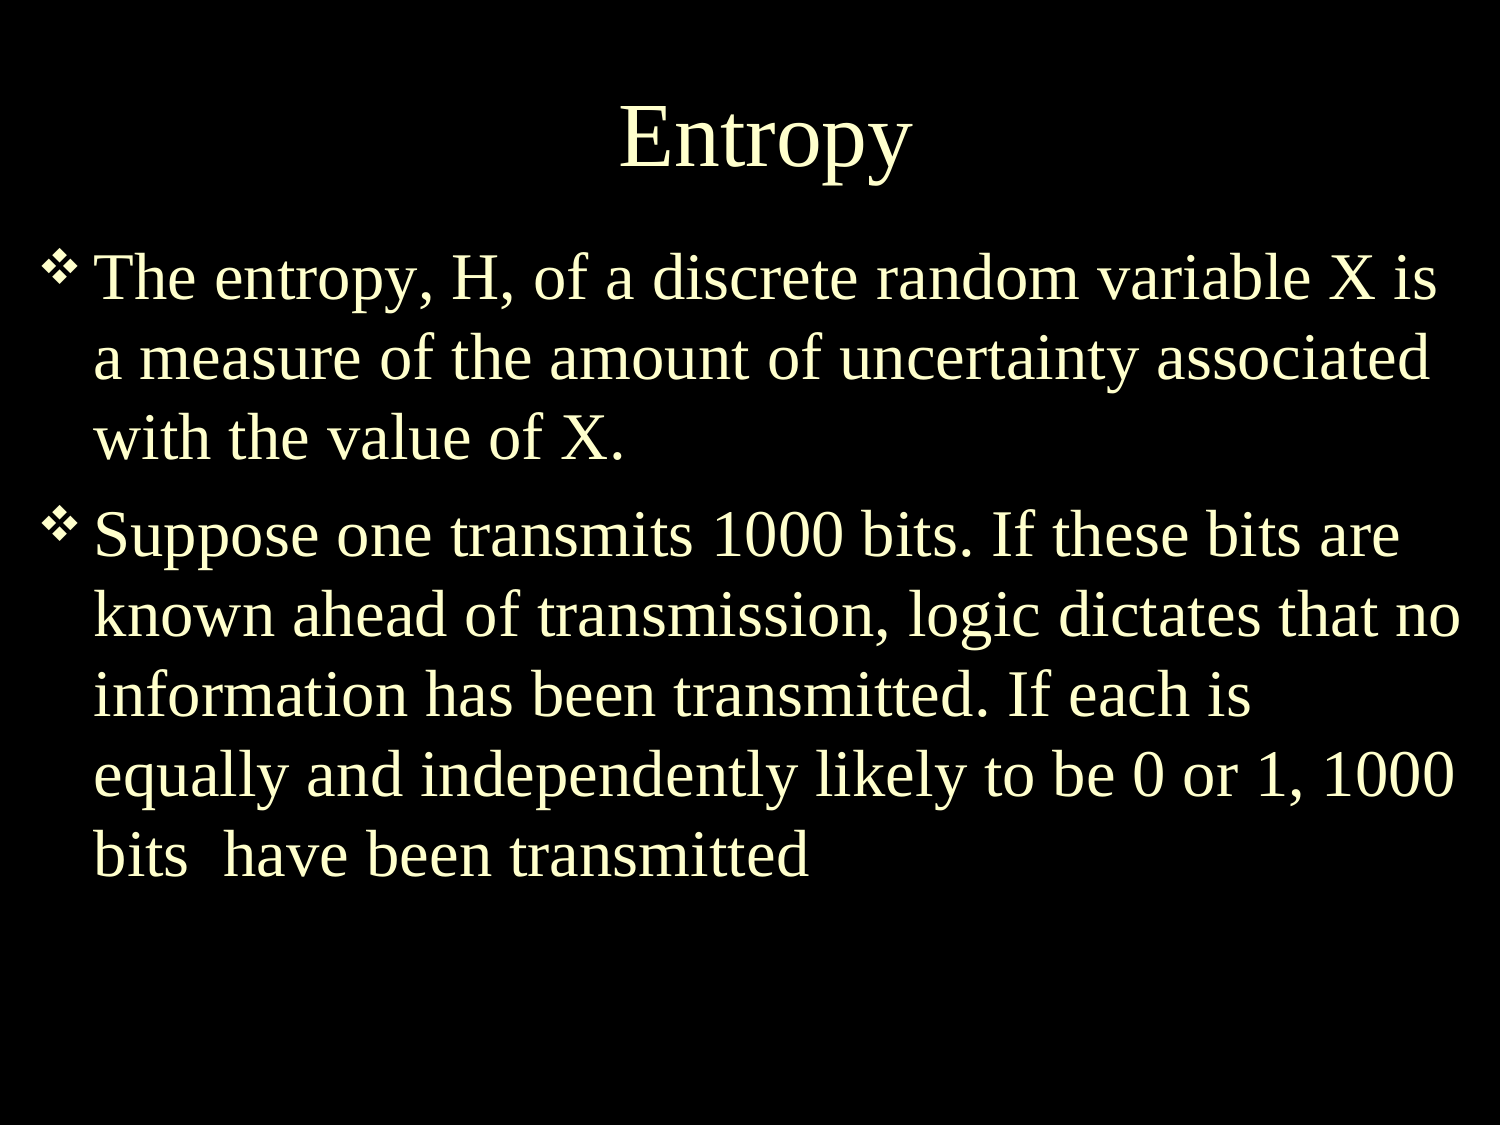

# Entropy
The entropy, H, of a discrete random variable X is a measure of the amount of uncertainty associated with the value of X.
Suppose one transmits 1000 bits. If these bits are known ahead of transmission, logic dictates that no information has been transmitted. If each is equally and independently likely to be 0 or 1, 1000 bits have been transmitted